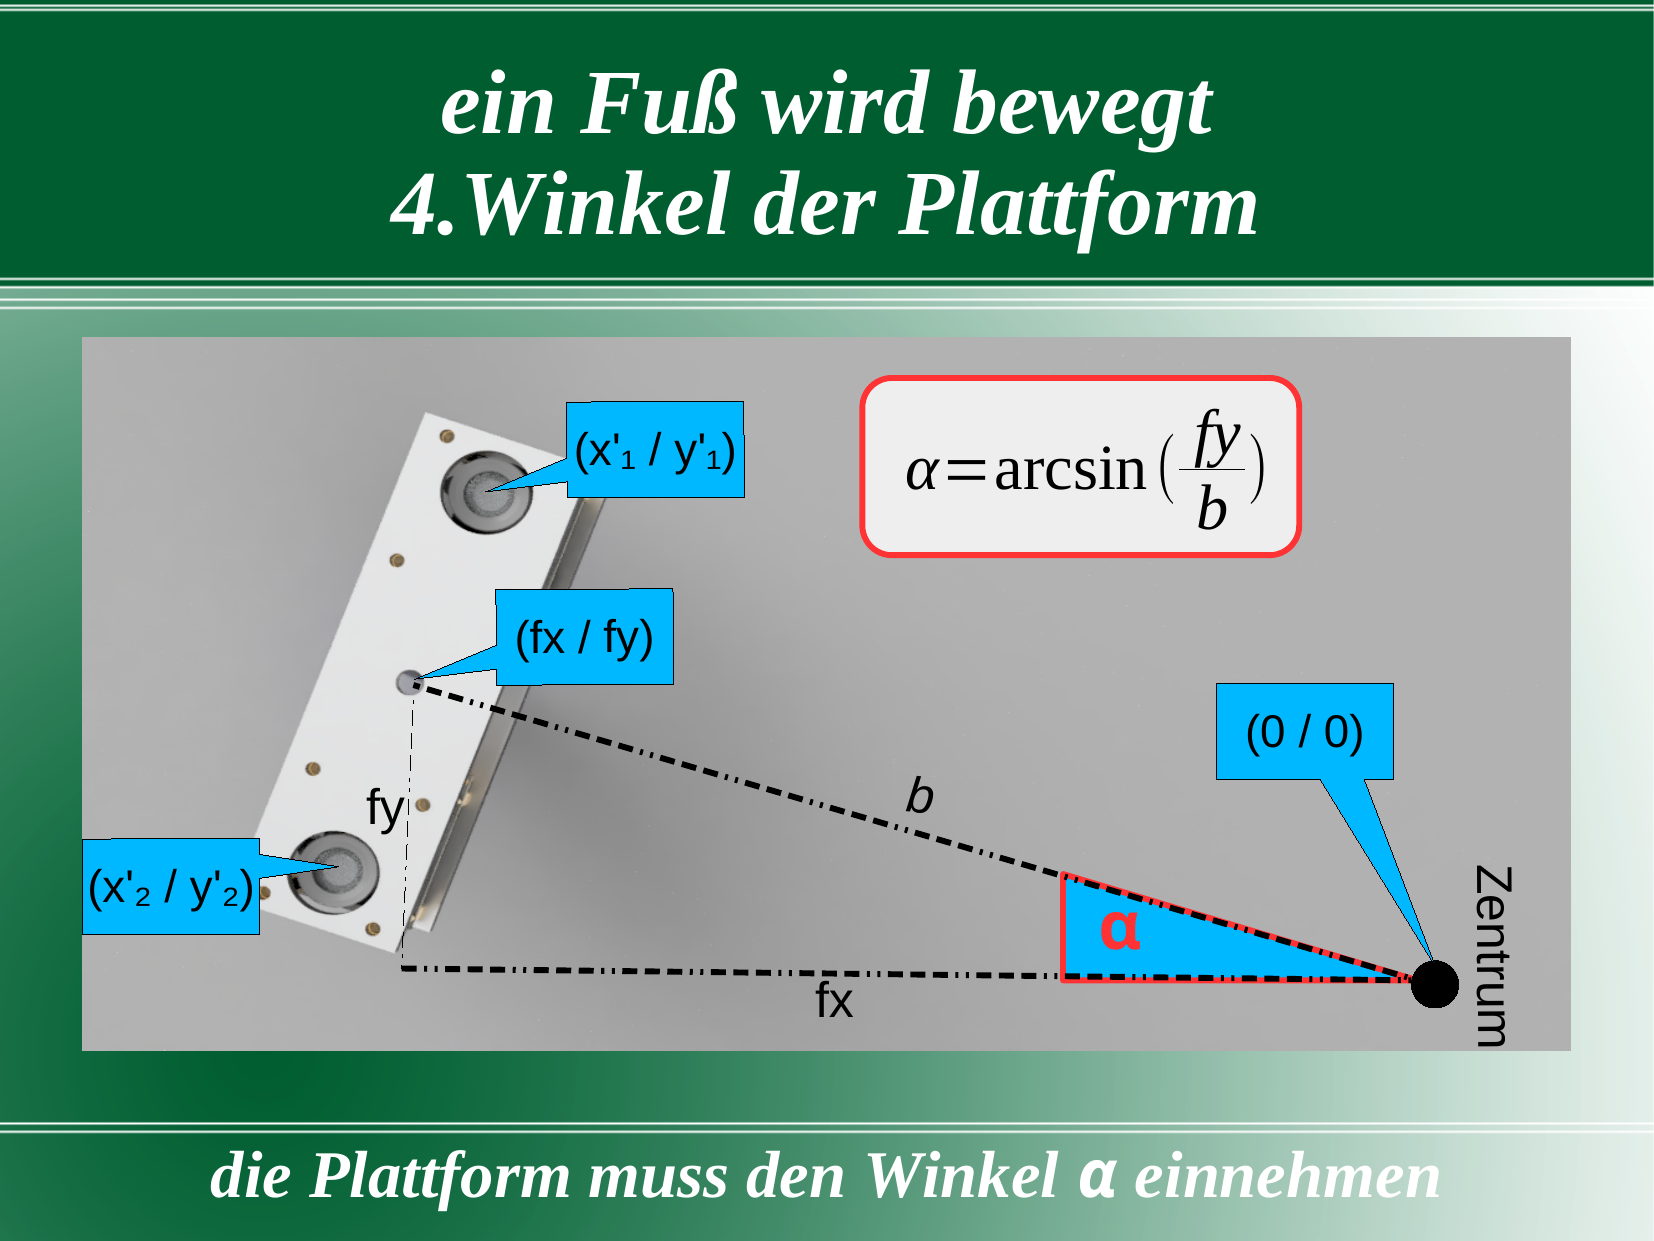

# ein Fuß wird bewegt 4.Winkel der Plattform
(x'₁ / y'₁)
(fx / fy)
(0 / 0)
b
fy
(x'₂ / y'₂)
α
Zentrum
fx
die Plattform muss den Winkel α einnehmen